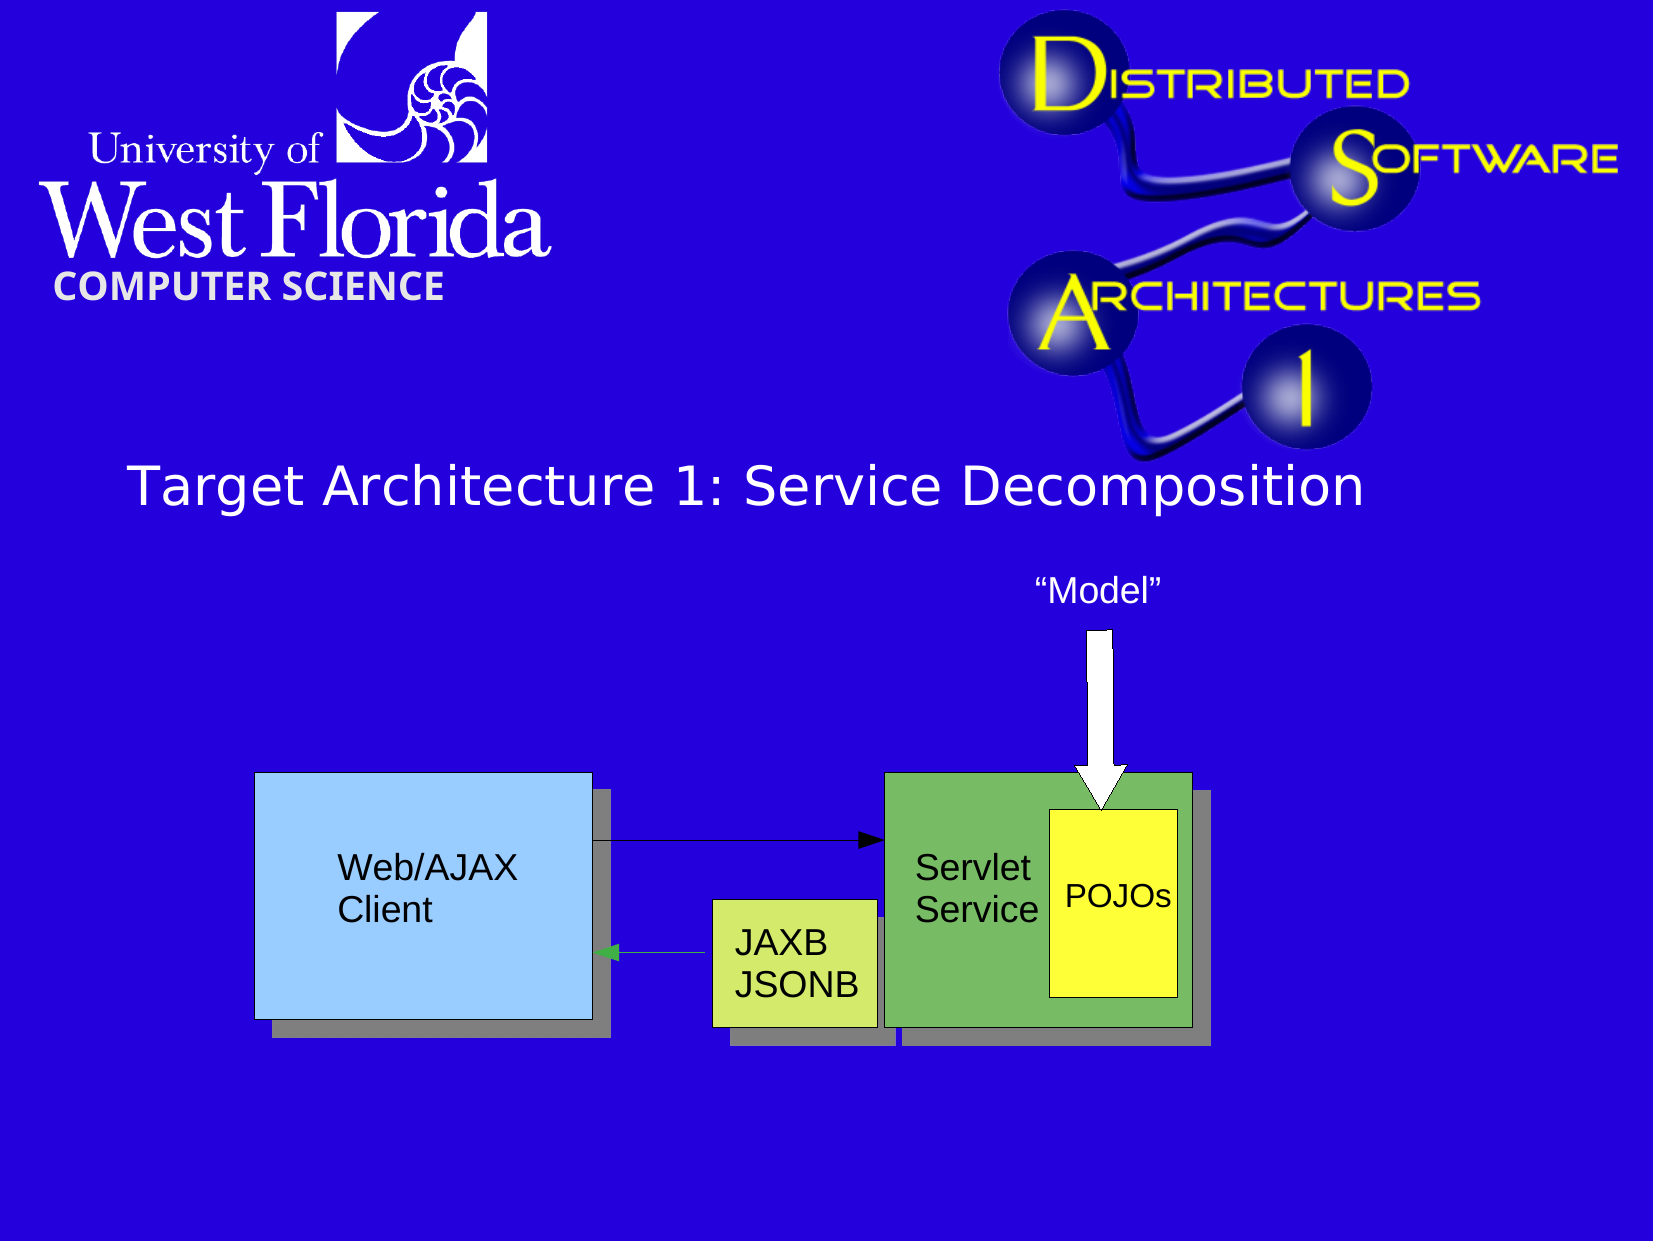

COMPUTER SCIENCE
Target Architecture 1: Service Decomposition
“Model”
Web/AJAX
Client
Servlet
Service
POJOs
JAXB
JSONB